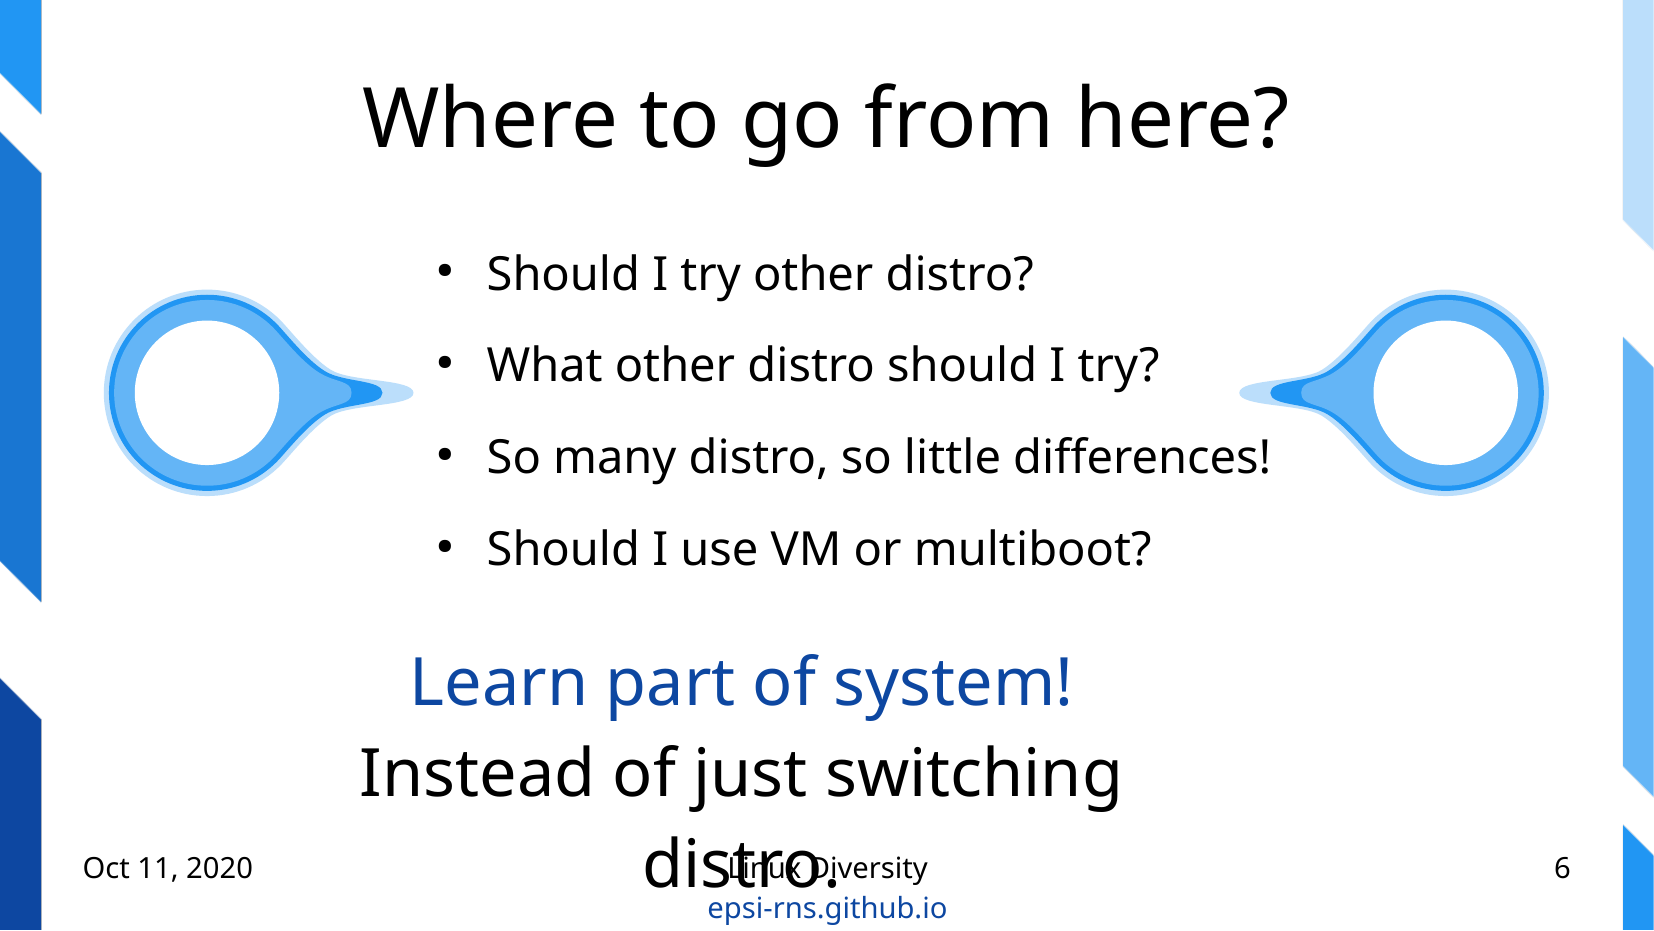

# Where to go from here?
Should I try other distro?
What other distro should I try?
So many distro, so little differences!
Should I use VM or multiboot?
Learn part of system!
Instead of just switching distro.
Oct 11, 2020
Linux Diversity
6